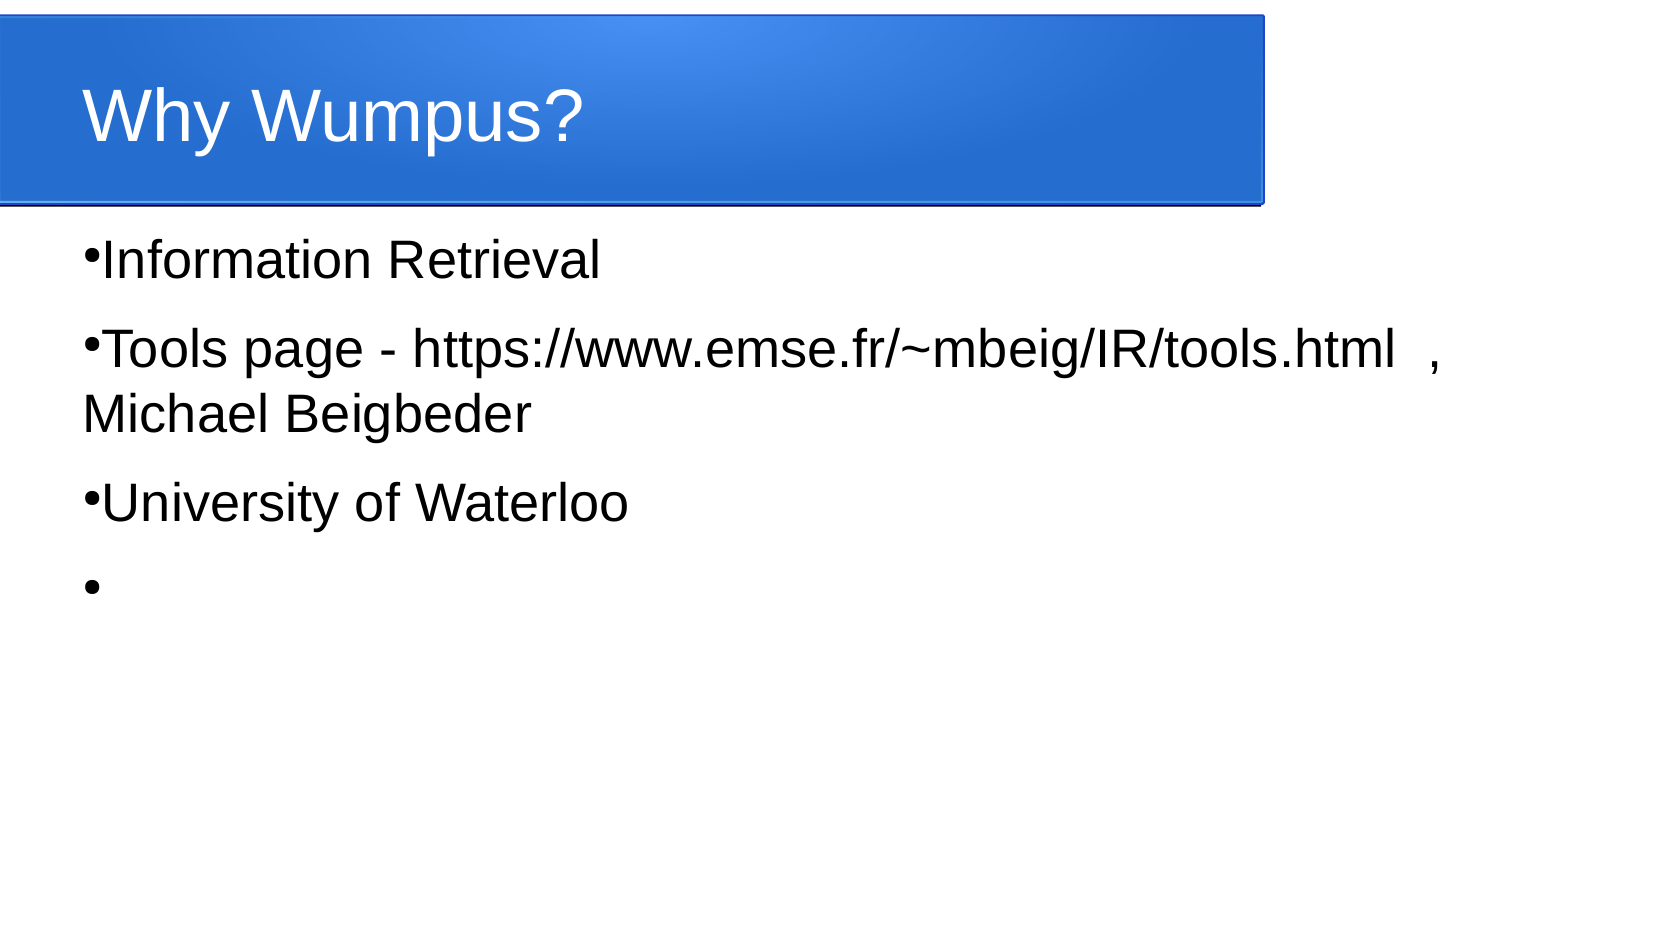

# Why Wumpus?
Information Retrieval
Tools page - https://www.emse.fr/~mbeig/IR/tools.html , Michael Beigbeder
University of Waterloo